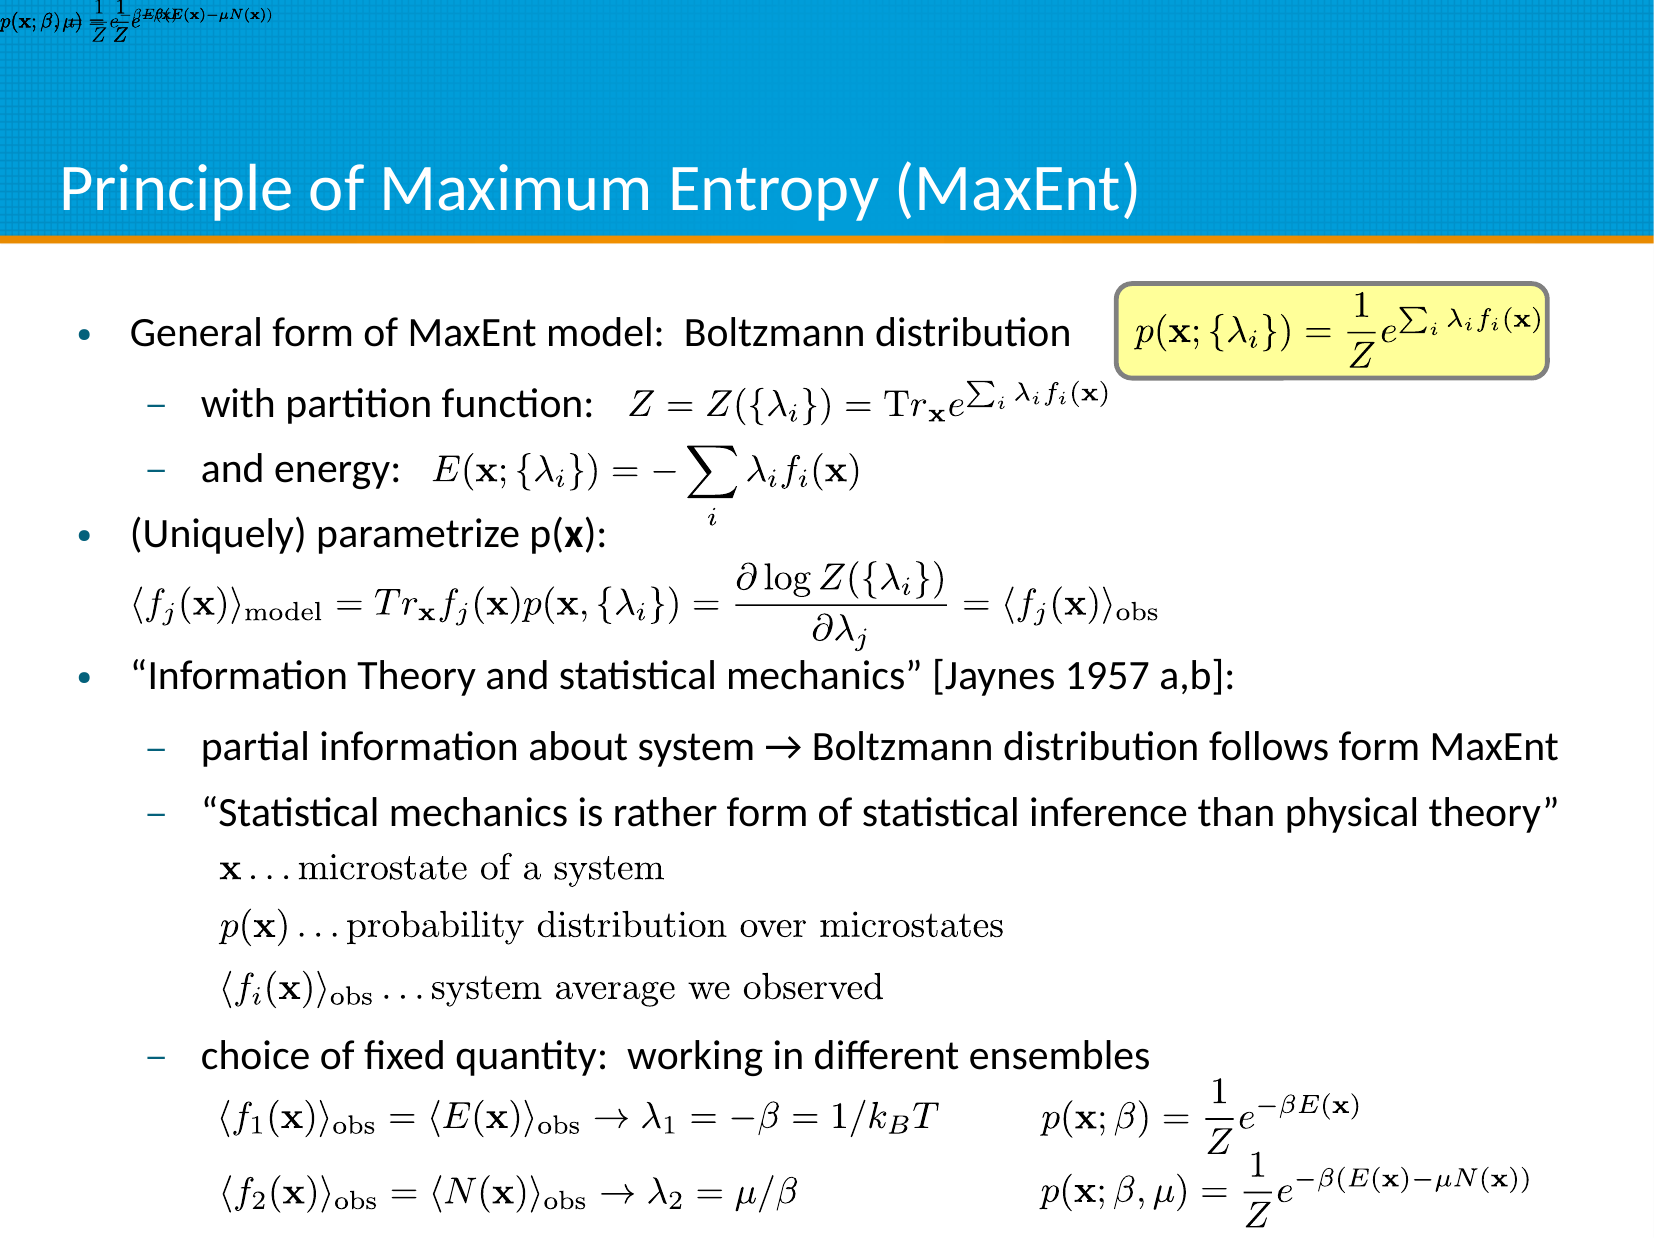

# Principle of Maximum Entropy (MaxEnt)
General form of MaxEnt model: Boltzmann distribution
with partition function:
and energy:
(Uniquely) parametrize p(x):
“Information Theory and statistical mechanics” [Jaynes 1957 a,b]:
partial information about system → Boltzmann distribution follows form MaxEnt
“Statistical mechanics is rather form of statistical inference than physical theory”
choice of fixed quantity: working in different ensembles